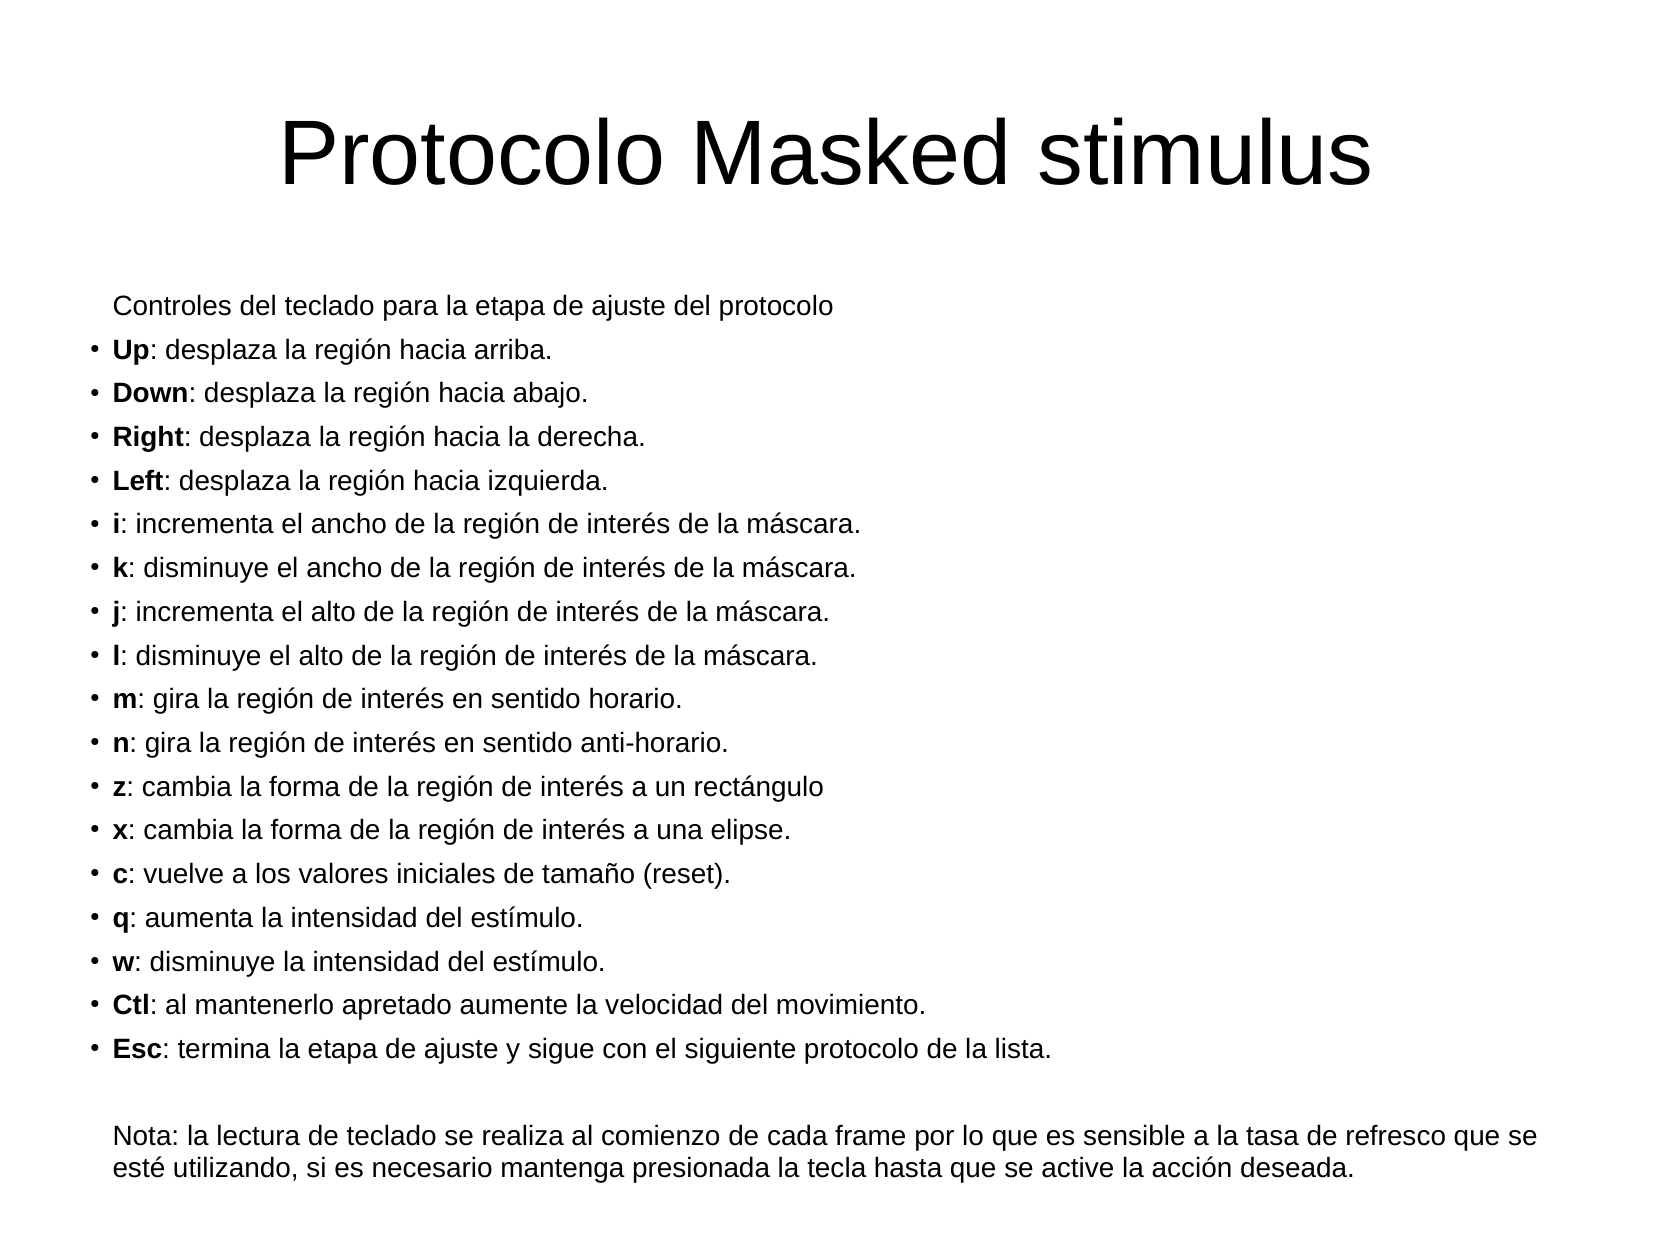

# Protocolo Masked stimulus
Controles del teclado para la etapa de ajuste del protocolo
Up: desplaza la región hacia arriba.
Down: desplaza la región hacia abajo.
Right: desplaza la región hacia la derecha.
Left: desplaza la región hacia izquierda.
i: incrementa el ancho de la región de interés de la máscara.
k: disminuye el ancho de la región de interés de la máscara.
j: incrementa el alto de la región de interés de la máscara.
l: disminuye el alto de la región de interés de la máscara.
m: gira la región de interés en sentido horario.
n: gira la región de interés en sentido anti-horario.
z: cambia la forma de la región de interés a un rectángulo
x: cambia la forma de la región de interés a una elipse.
c: vuelve a los valores iniciales de tamaño (reset).
q: aumenta la intensidad del estímulo.
w: disminuye la intensidad del estímulo.
Ctl: al mantenerlo apretado aumente la velocidad del movimiento.
Esc: termina la etapa de ajuste y sigue con el siguiente protocolo de la lista.
Nota: la lectura de teclado se realiza al comienzo de cada frame por lo que es sensible a la tasa de refresco que se esté utilizando, si es necesario mantenga presionada la tecla hasta que se active la acción deseada.